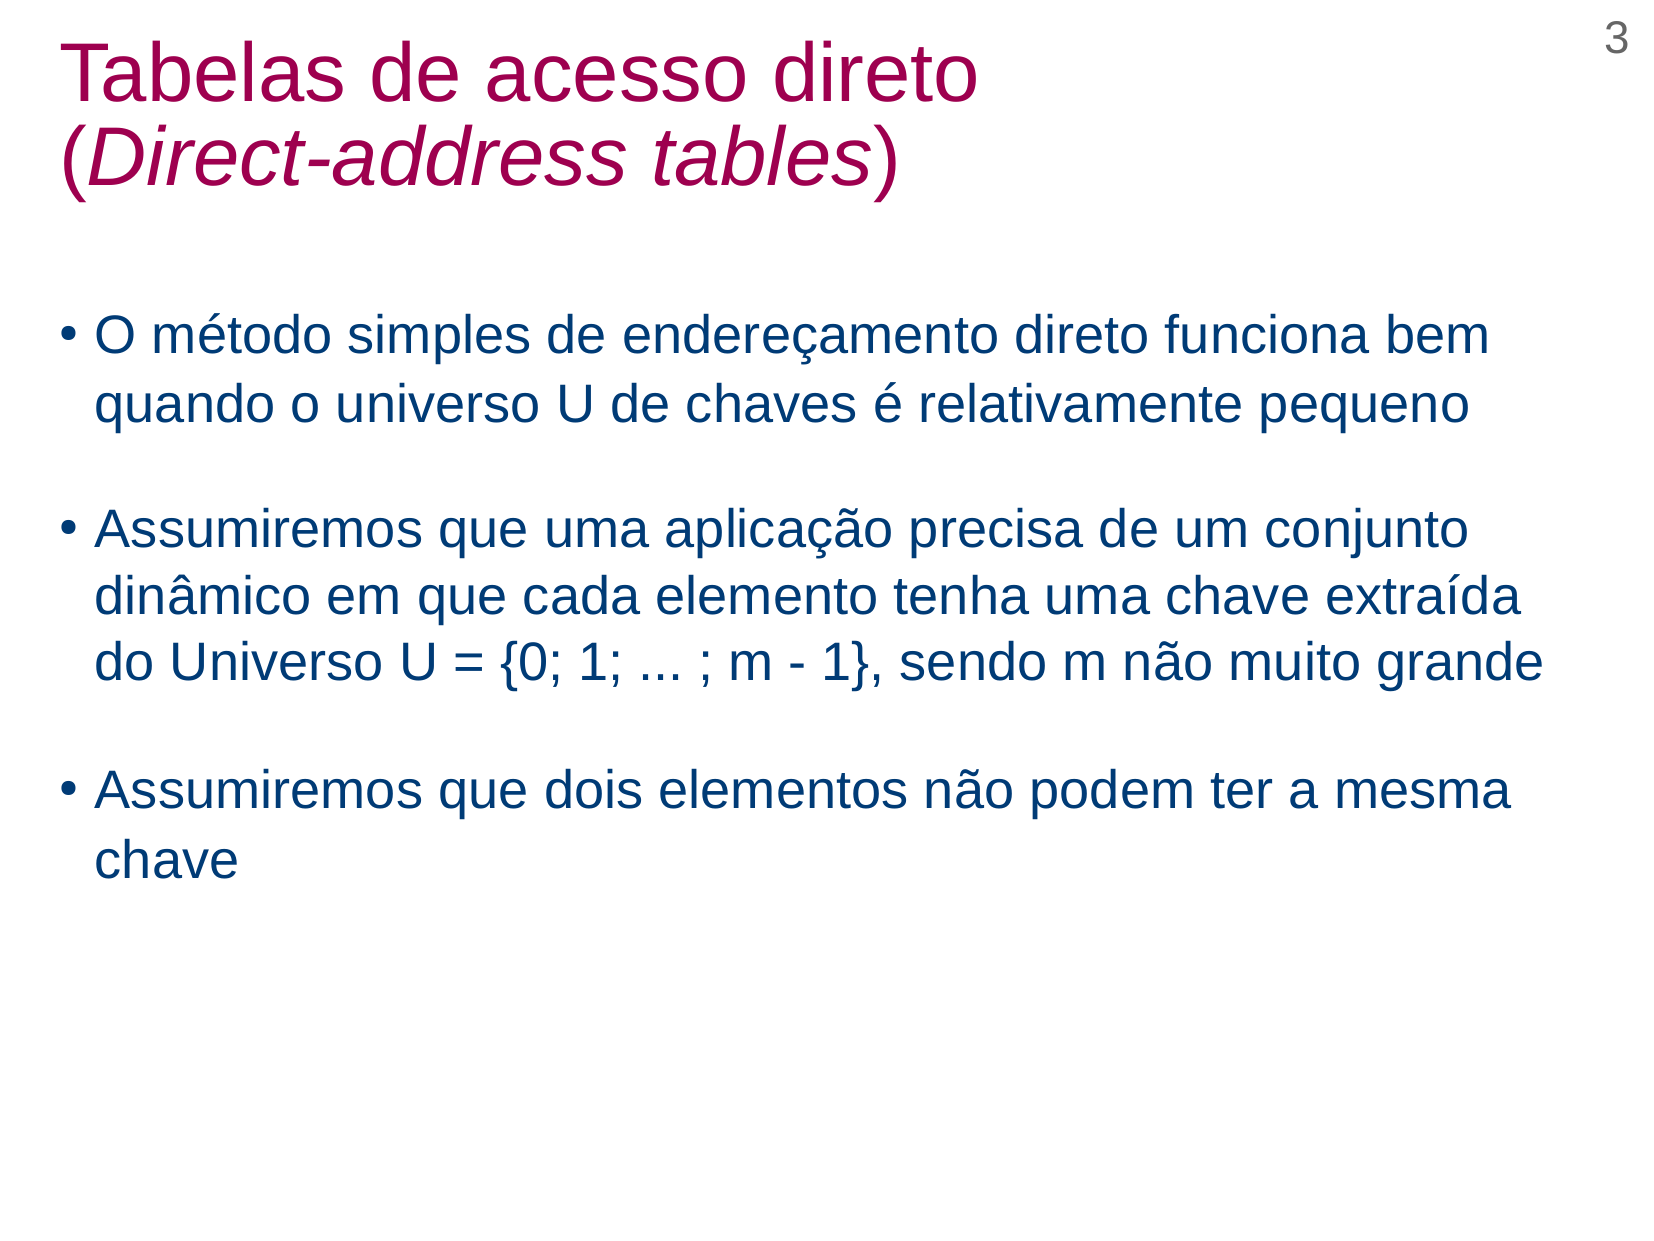

# Tabelas de acesso direto (Direct-address tables)
3
O método simples de endereçamento direto funciona bem quando o universo U de chaves é relativamente pequeno
Assumiremos que uma aplicação precisa de um conjunto dinâmico em que cada elemento tenha uma chave extraída do Universo U = {0; 1; ... ; m - 1}, sendo m não muito grande
Assumiremos que dois elementos não podem ter a mesma chave